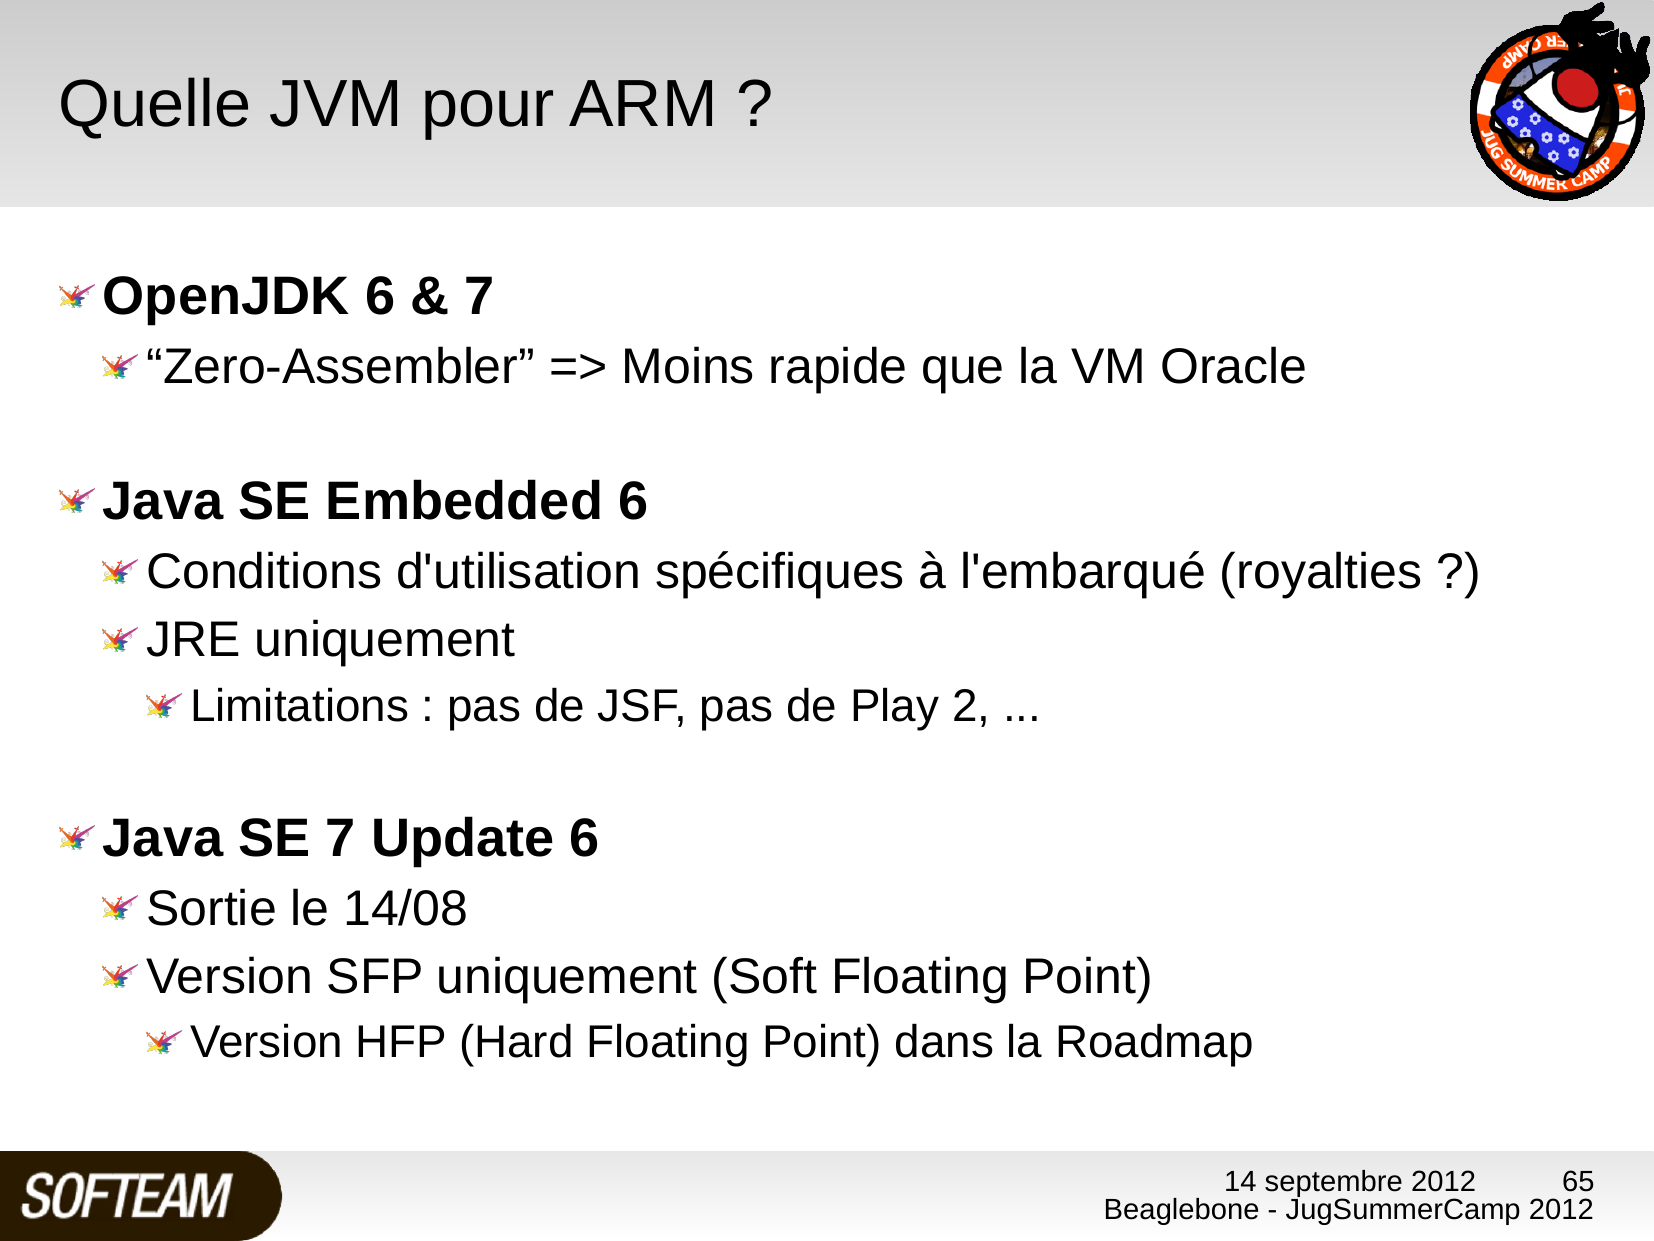

# Quelle JVM pour ARM ?
OpenJDK 6 & 7
“Zero-Assembler” => Moins rapide que la VM Oracle
Java SE Embedded 6
Conditions d'utilisation spécifiques à l'embarqué (royalties ?)
JRE uniquement
Limitations : pas de JSF, pas de Play 2, ...
Java SE 7 Update 6
Sortie le 14/08
Version SFP uniquement (Soft Floating Point)
Version HFP (Hard Floating Point) dans la Roadmap
14 septembre 2012
65
Beaglebone - JugSummerCamp 2012